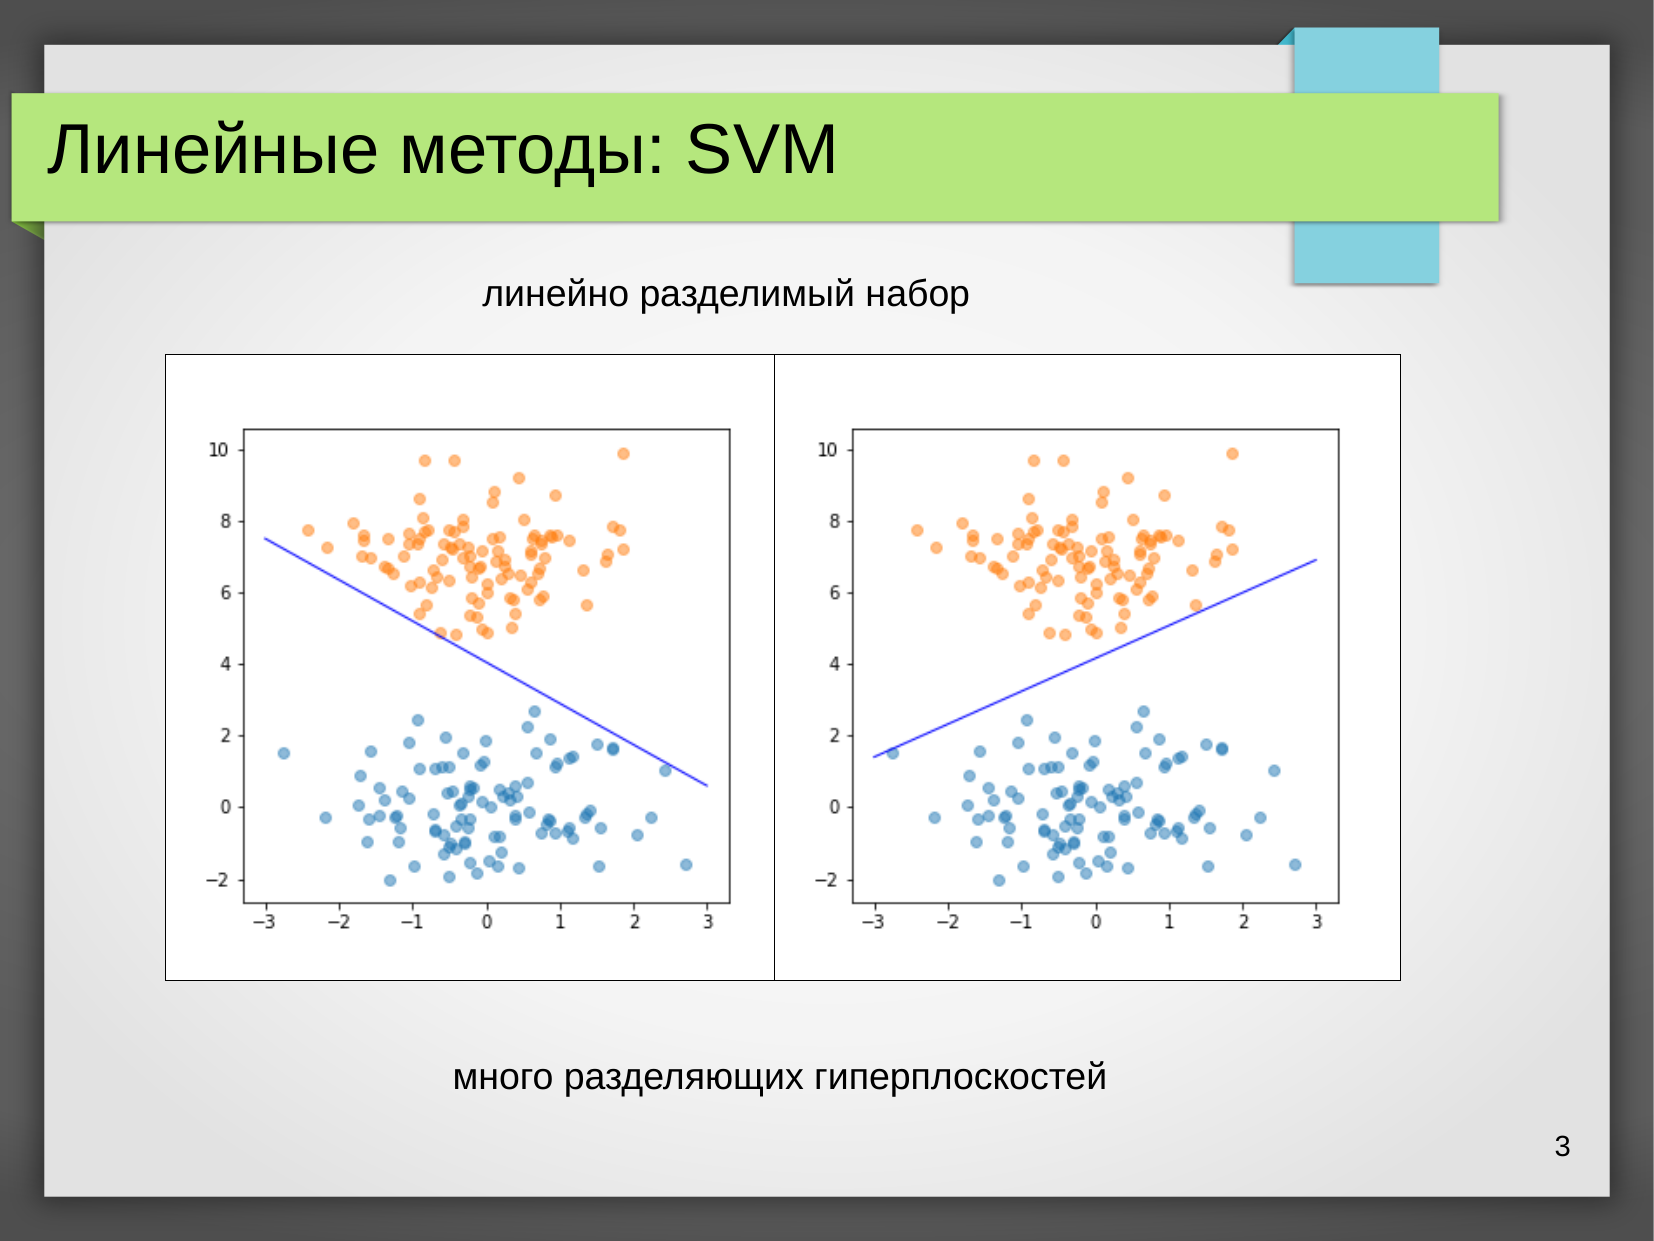

# Линейные методы: SVM
линейно разделимый набор
много разделяющих гиперплоскостей
3